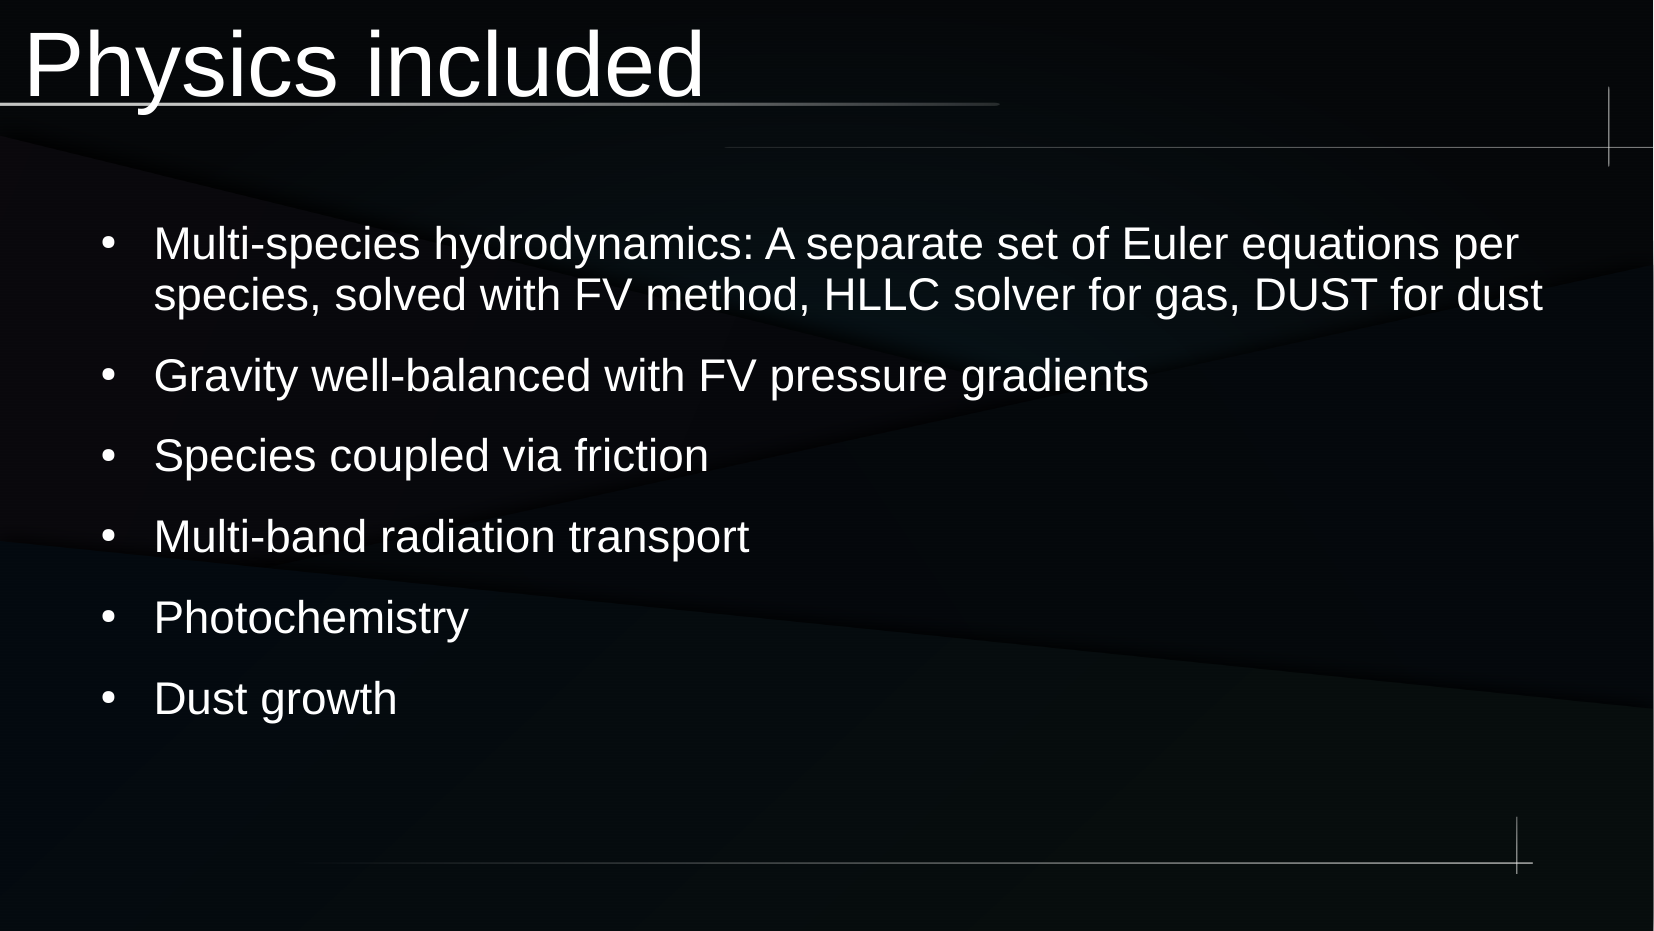

# Physics included
Multi-species hydrodynamics: A separate set of Euler equations per species, solved with FV method, HLLC solver for gas, DUST for dust
Gravity well-balanced with FV pressure gradients
Species coupled via friction
Multi-band radiation transport
Photochemistry
Dust growth